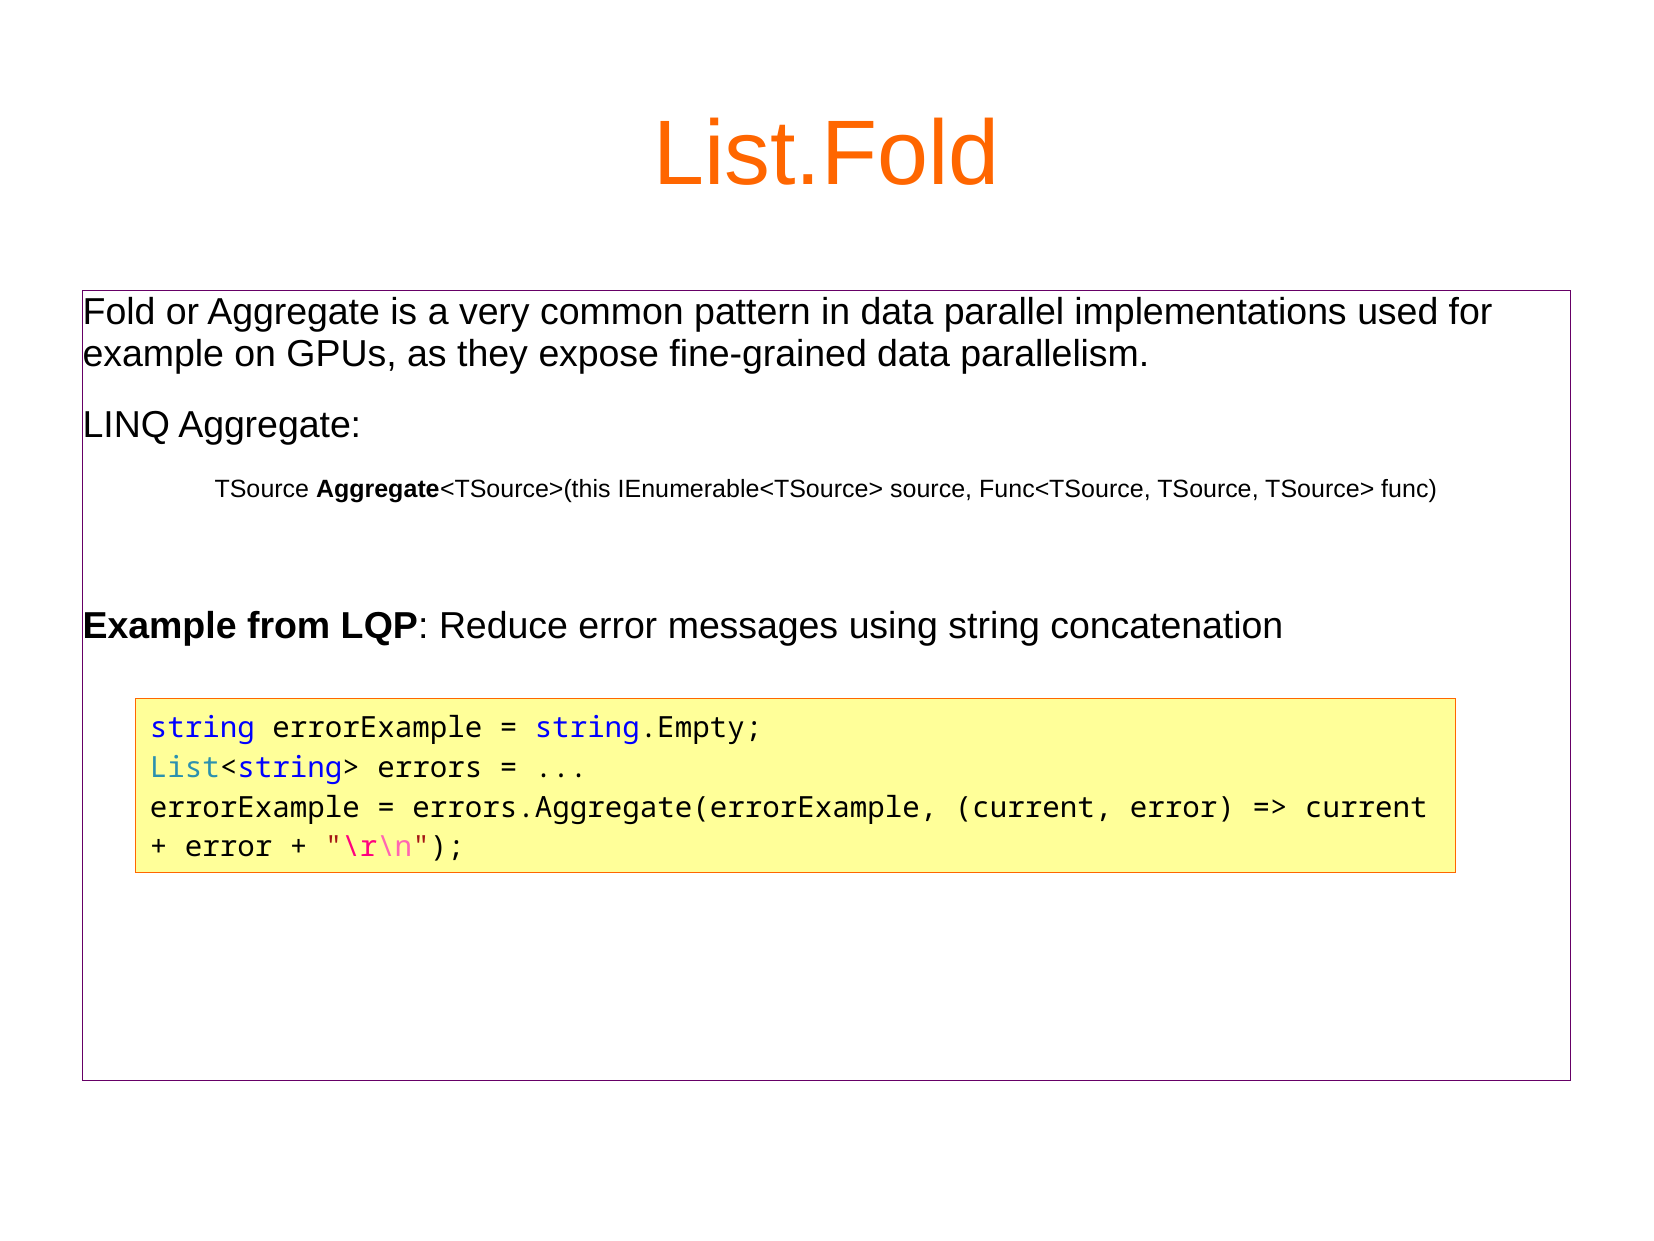

# List.Fold
Fold or Aggregate is a very common pattern in data parallel implementations used for example on GPUs, as they expose fine-grained data parallelism.
LINQ Aggregate:
TSource Aggregate<TSource>(this IEnumerable<TSource> source, Func<TSource, TSource, TSource> func)
Example from LQP: Reduce error messages using string concatenation
string errorExample = string.Empty;
List<string> errors = ...
errorExample = errors.Aggregate(errorExample, (current, error) => current + error + "\r\n");